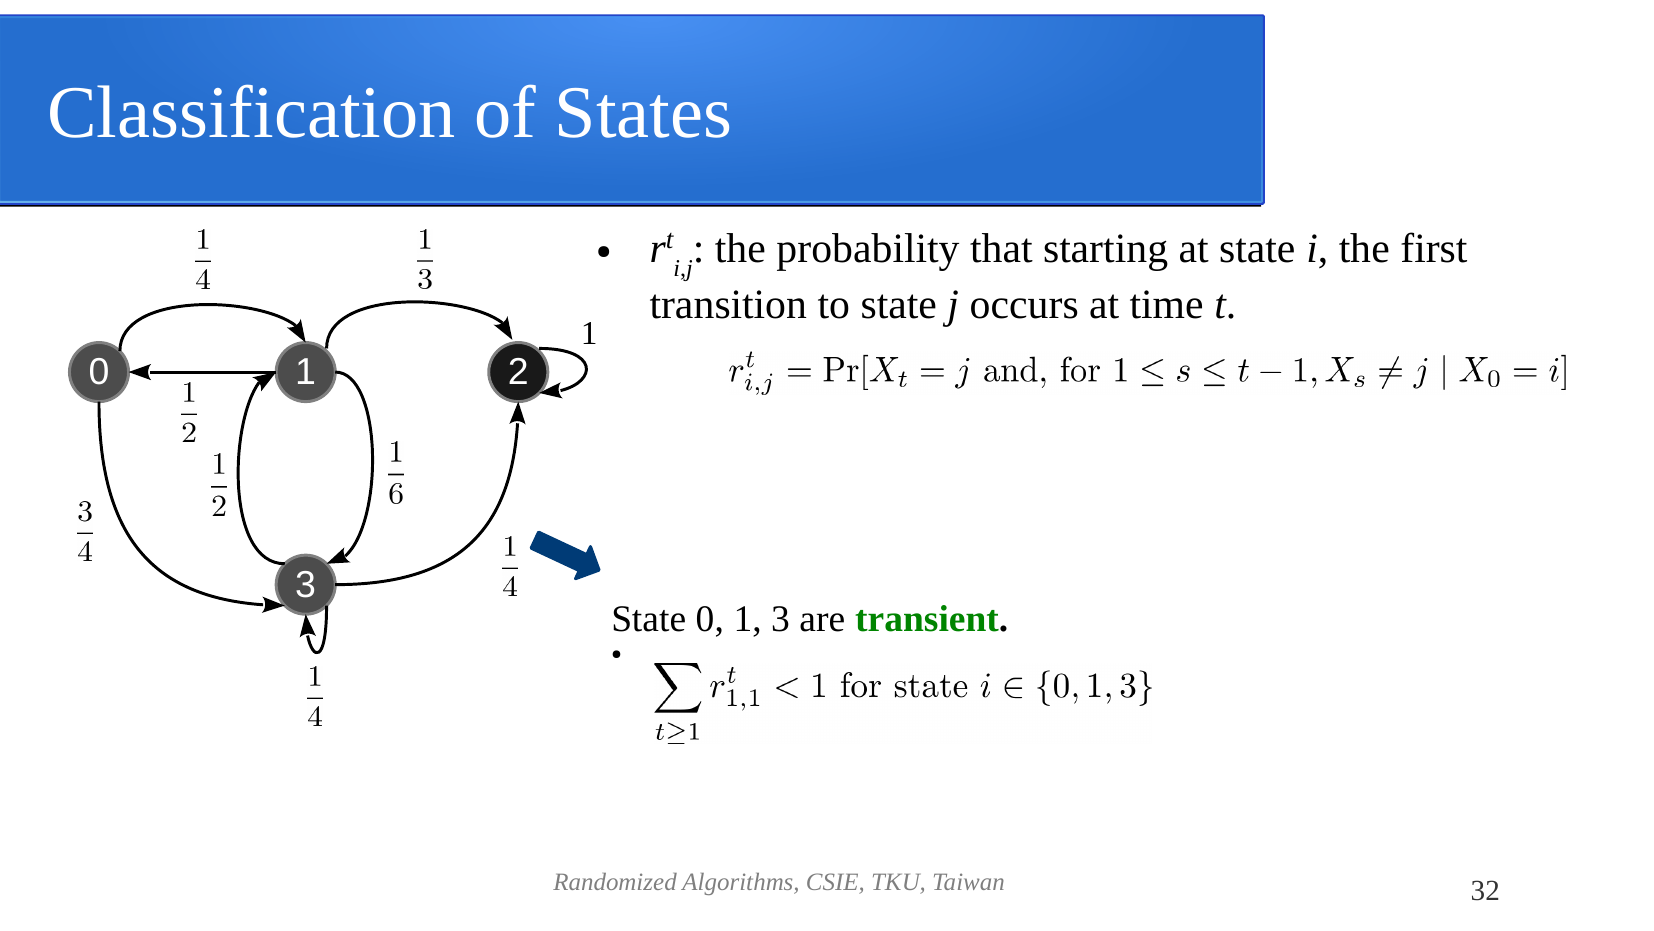

# Classification of States
rti,j: the probability that starting at state i, the first transition to state j occurs at time t.
0
1
2
3
1
State 0, 1, 3 are transient.
Randomized Algorithms, CSIE, TKU, Taiwan
32